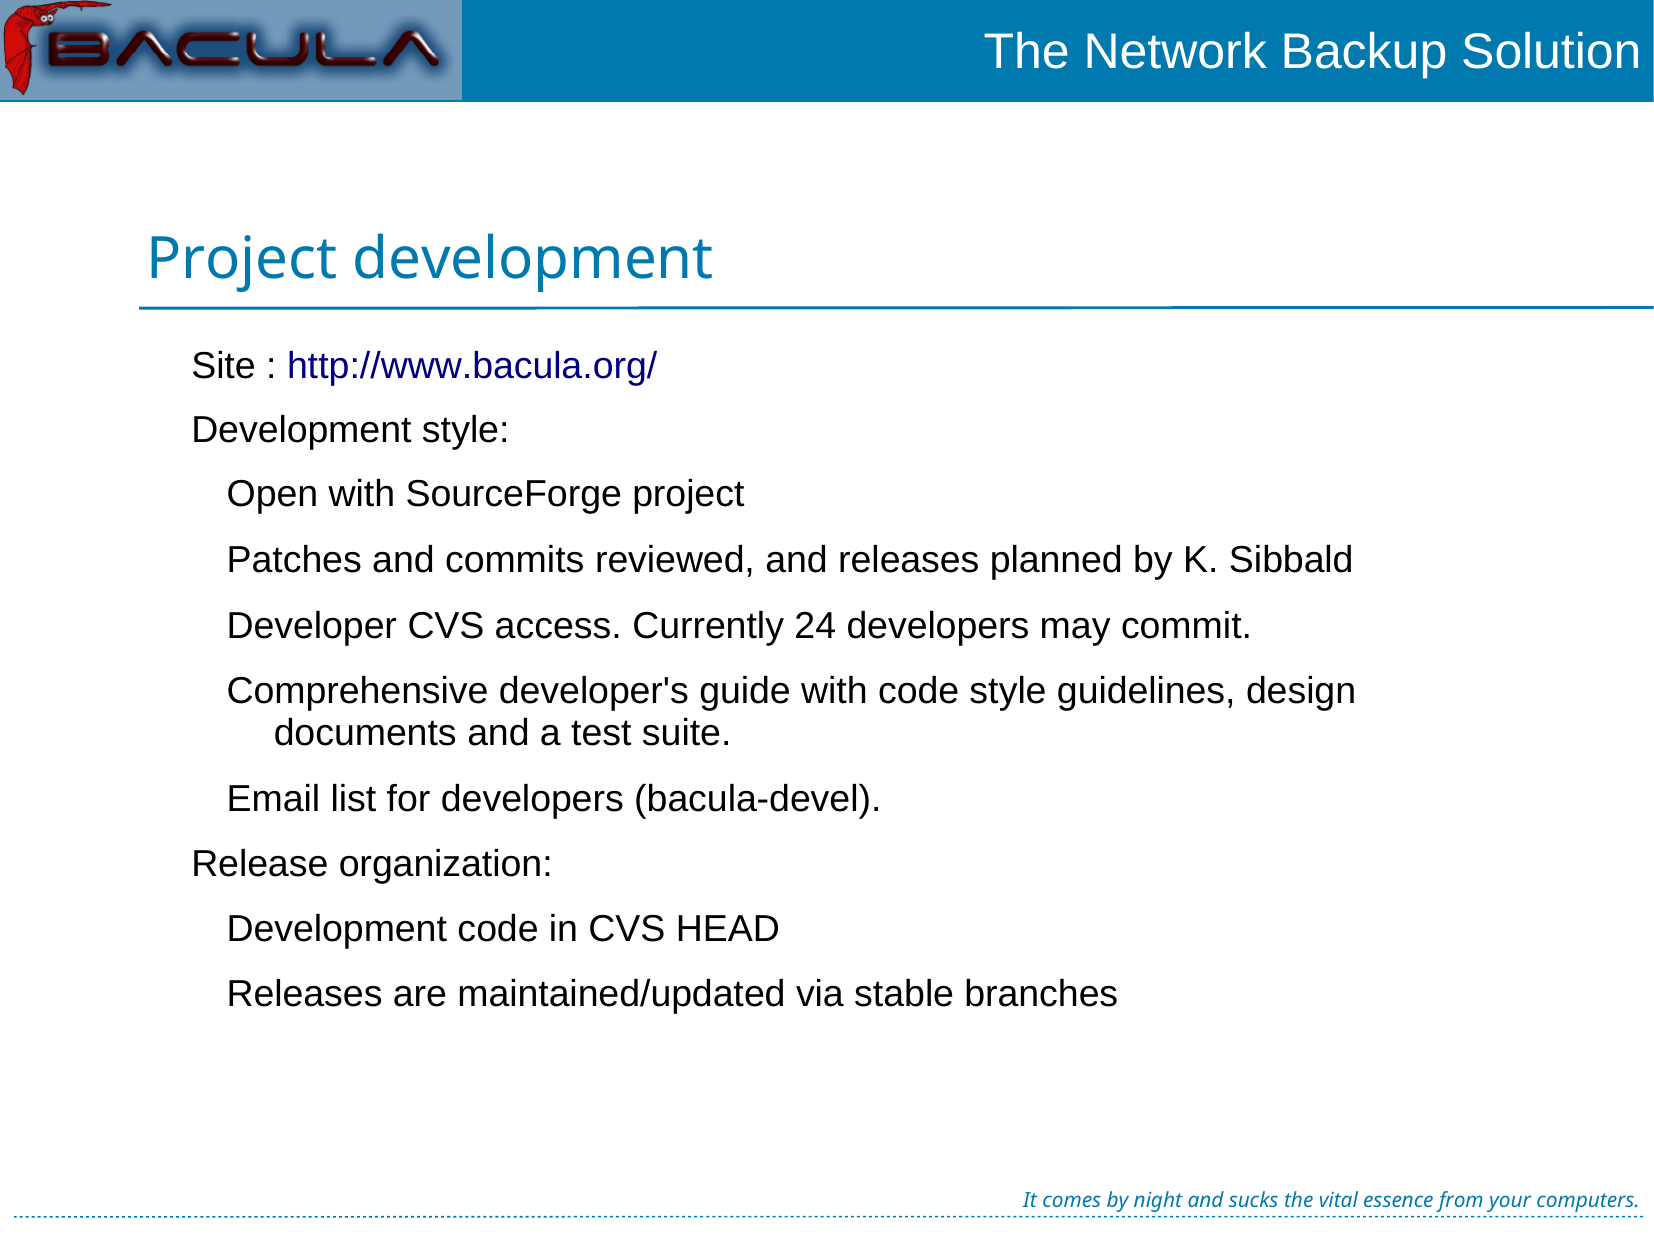

# Project development
Site : http://www.bacula.org/
Development style:
Open with SourceForge project
Patches and commits reviewed, and releases planned by K. Sibbald
Developer CVS access. Currently 24 developers may commit.
Comprehensive developer's guide with code style guidelines, design documents and a test suite.
Email list for developers (bacula-devel).
Release organization:
Development code in CVS HEAD
Releases are maintained/updated via stable branches